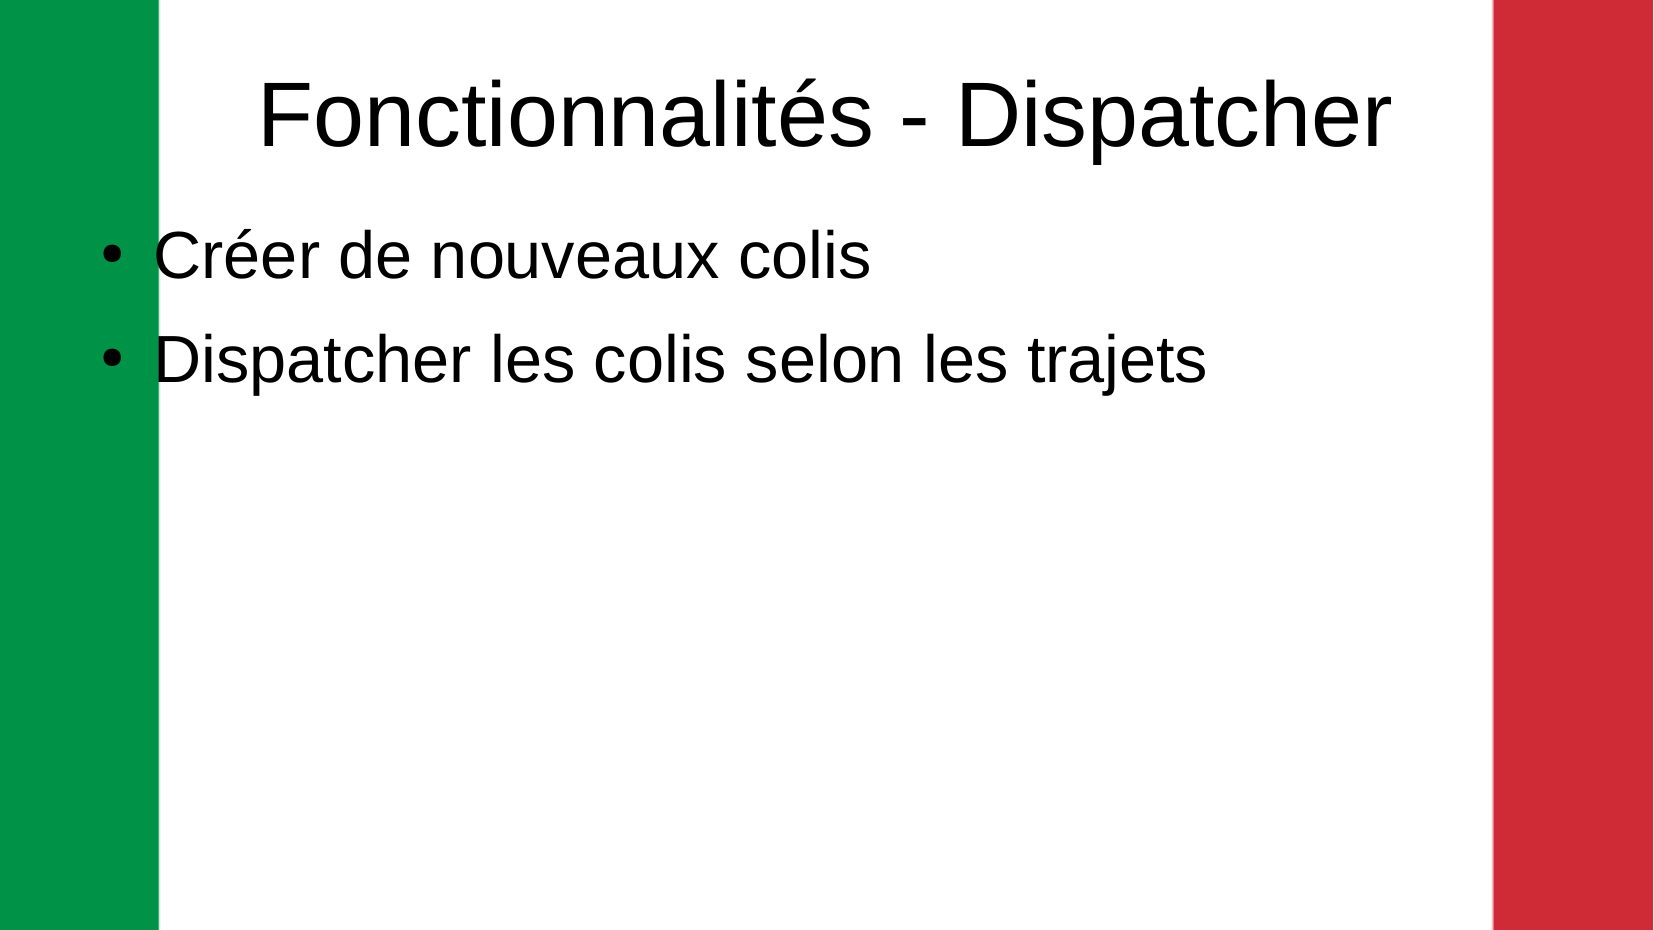

# Fonctionnalités - Dispatcher
Créer de nouveaux colis
Dispatcher les colis selon les trajets